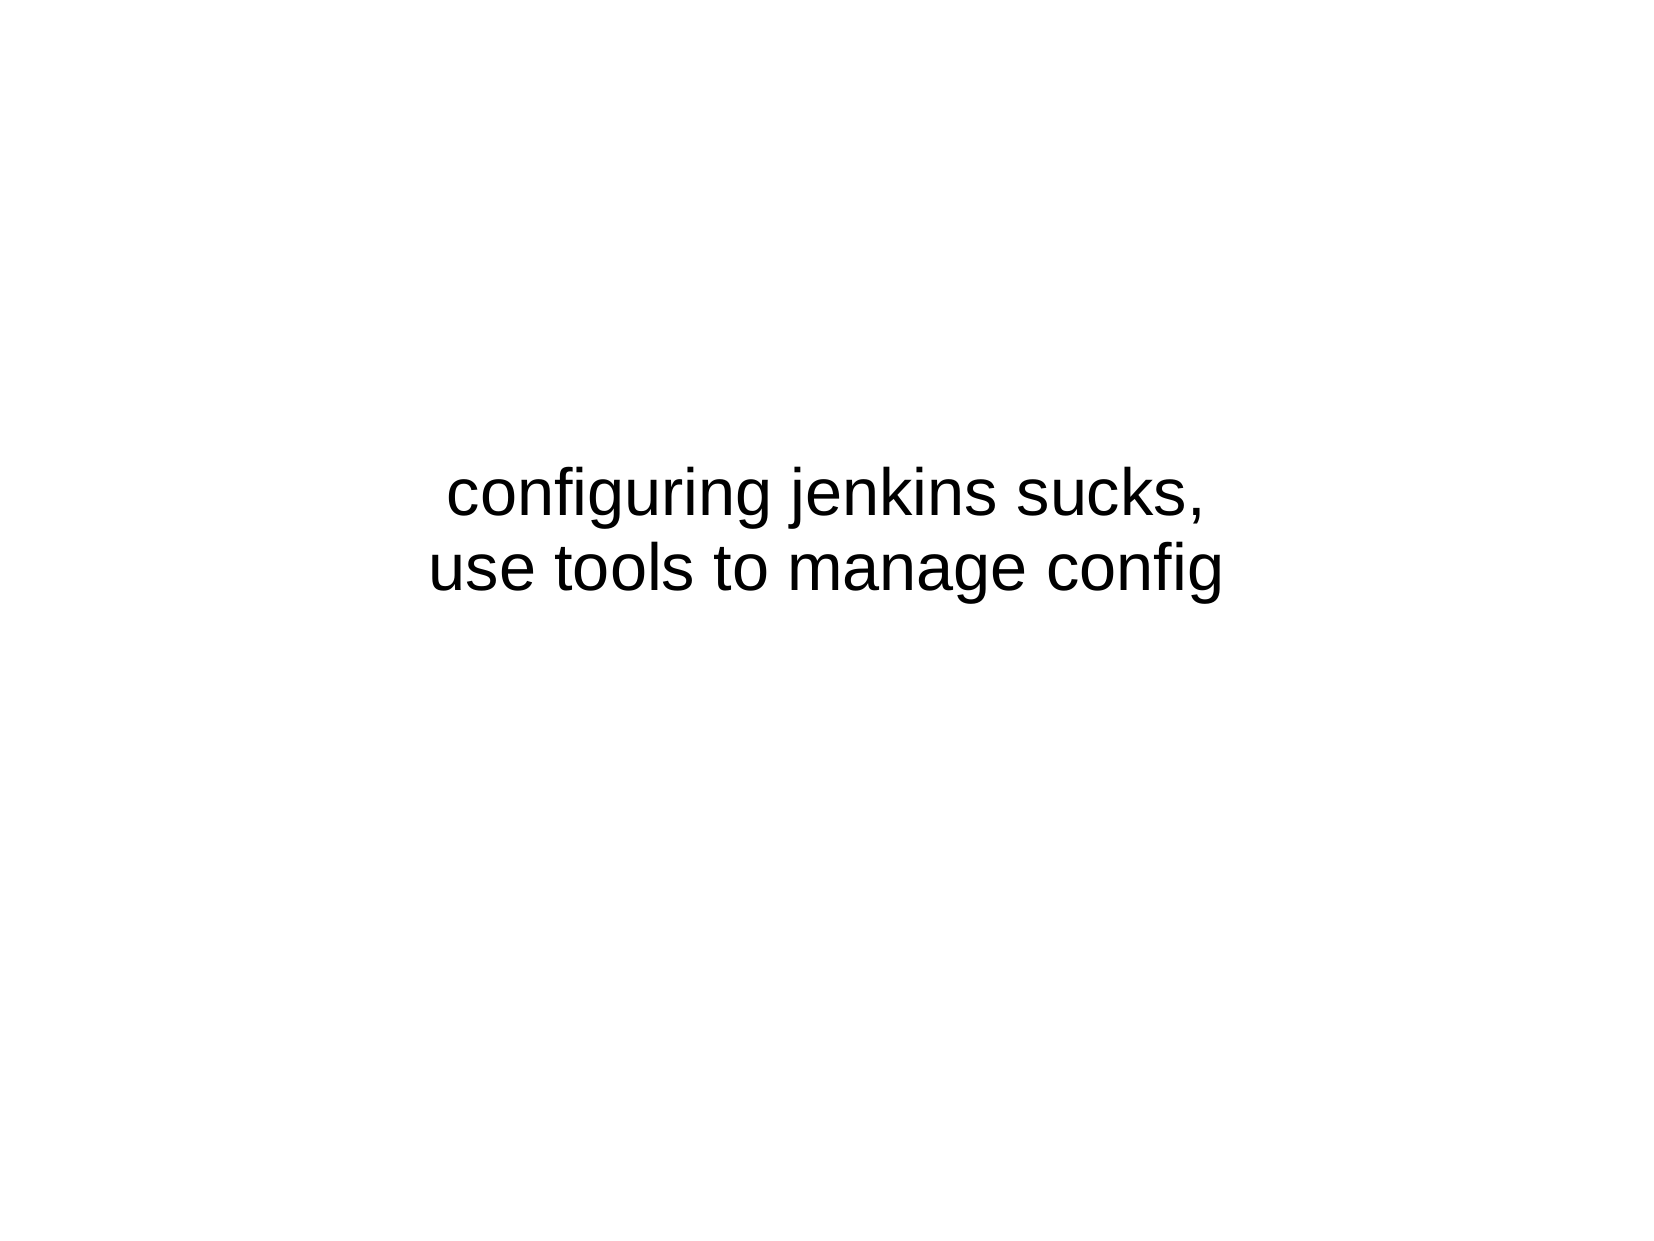

# configuring jenkins sucks,
use tools to manage config